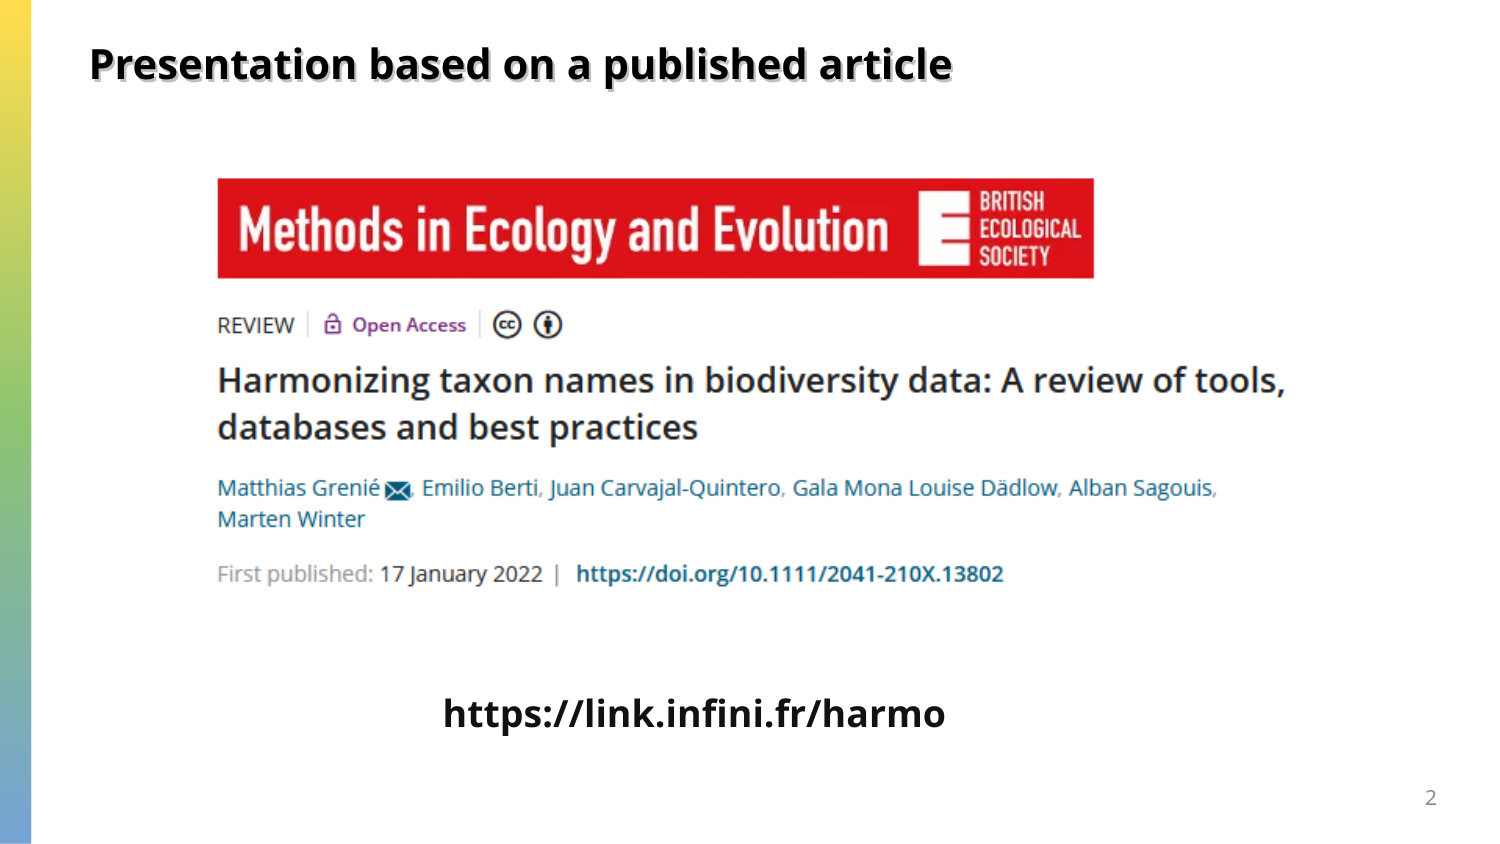

# Presentation based on a published article
https://link.infini.fr/harmo